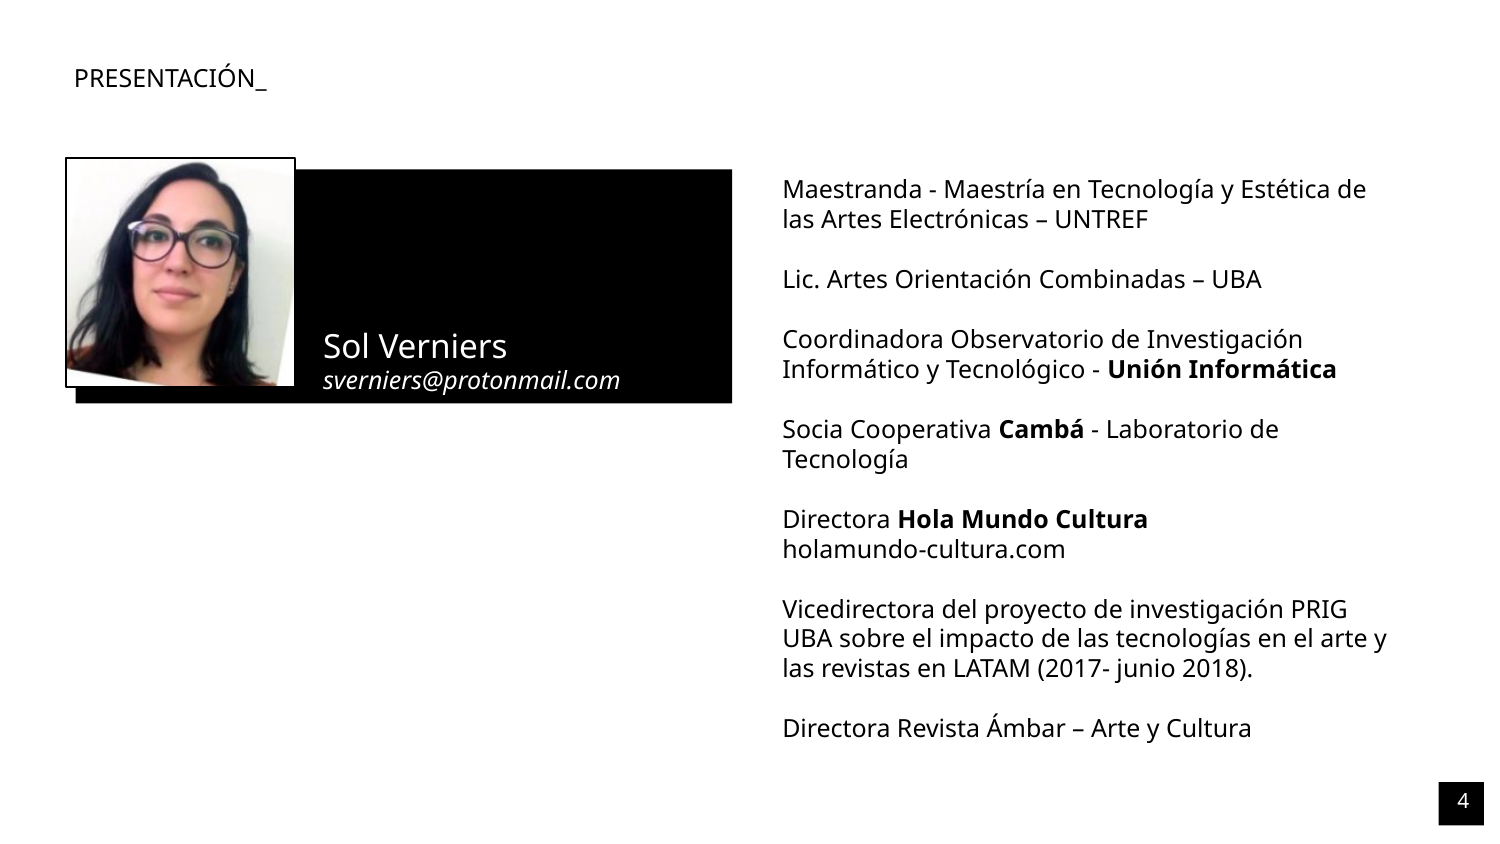

PRESENTACIÓN_
Maestranda - Maestría en Tecnología y Estética de las Artes Electrónicas – UNTREF
Lic. Artes Orientación Combinadas – UBA
Coordinadora Observatorio de Investigación Informático y Tecnológico - Unión Informática
Socia Cooperativa Cambá - Laboratorio de Tecnología
Directora Hola Mundo Cultura
holamundo-cultura.com
Vicedirectora del proyecto de investigación PRIG UBA sobre el impacto de las tecnologías en el arte y las revistas en LATAM (2017- junio 2018).
Directora Revista Ámbar – Arte y Cultura
Sol​ ​Verniers
sverniers@protonmail.com